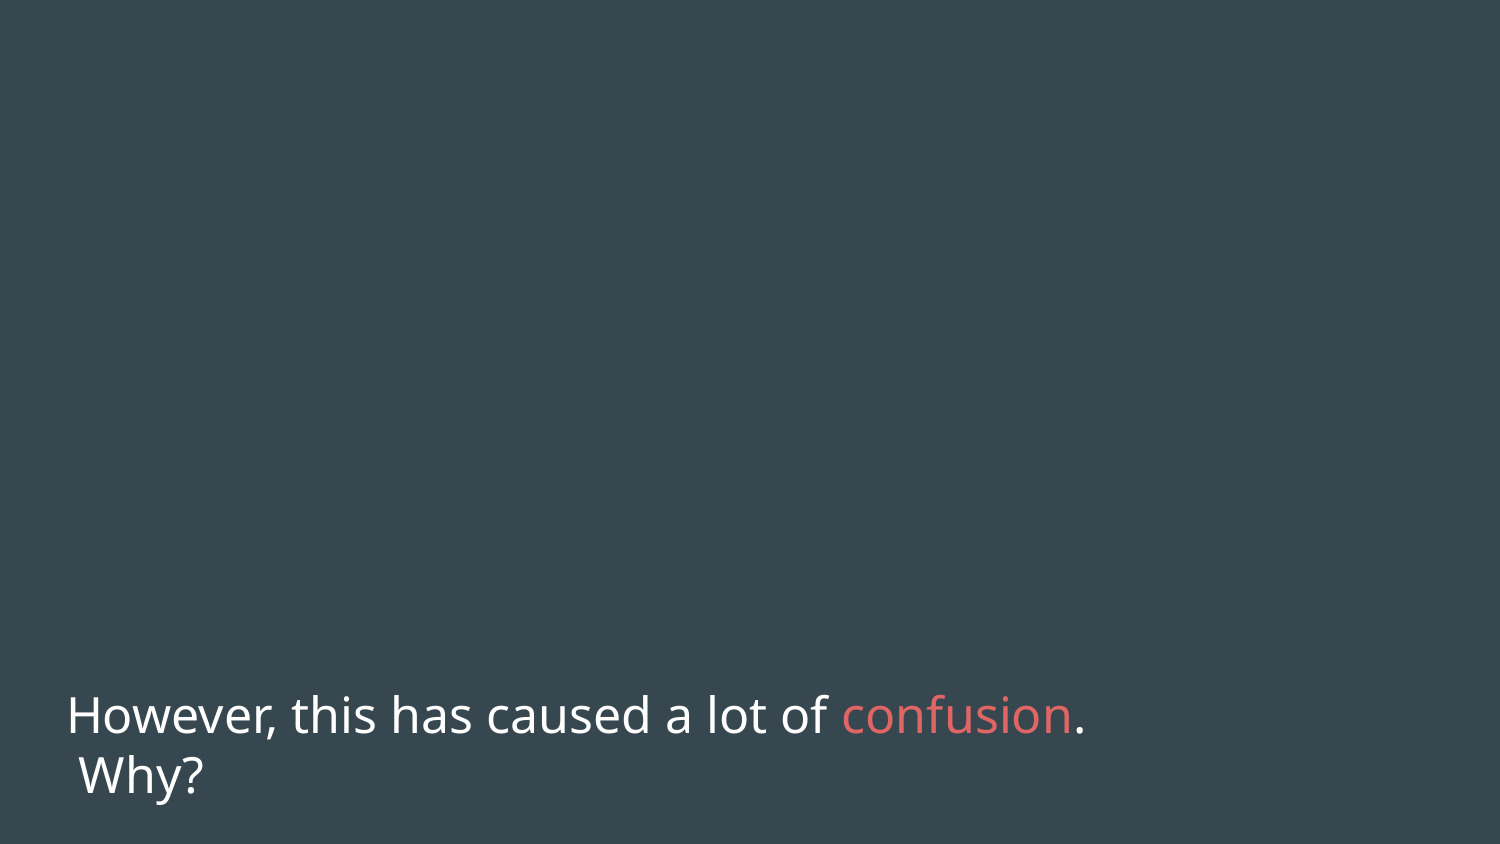

# However, this has caused a lot of confusion. Why?